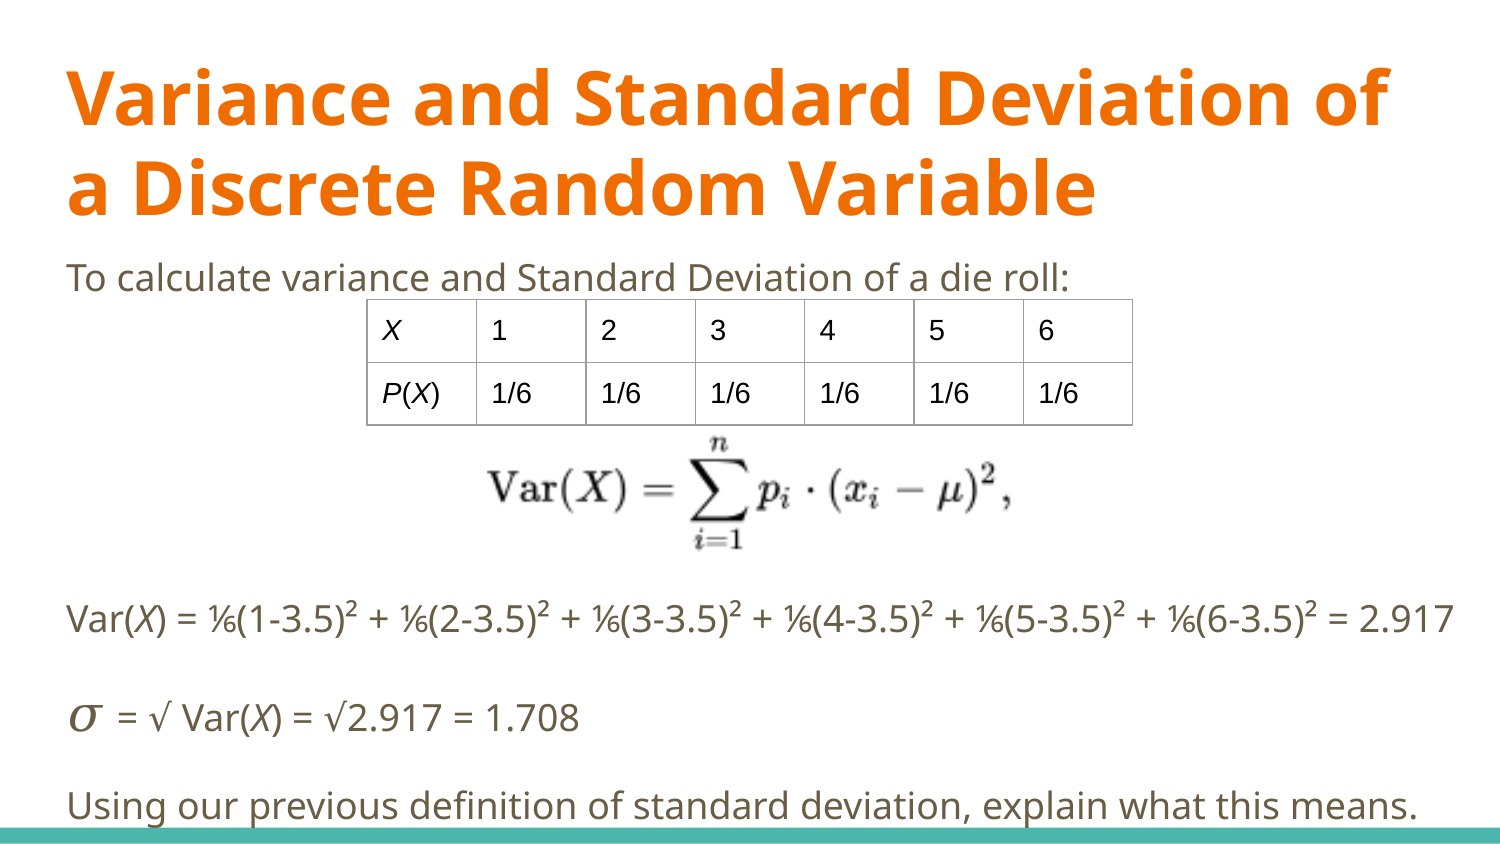

# Variance and Standard Deviation of a Discrete Random Variable
To calculate variance and Standard Deviation of a die roll:
Var(X) = ⅙(1-3.5)² + ⅙(2-3.5)² + ⅙(3-3.5)² + ⅙(4-3.5)² + ⅙(5-3.5)² + ⅙(6-3.5)² = 2.917
𝜎 = √ Var(X) = √2.917 = 1.708
Using our previous definition of standard deviation, explain what this means.
| X | 1 | 2 | 3 | 4 | 5 | 6 |
| --- | --- | --- | --- | --- | --- | --- |
| P(X) | 1/6 | 1/6 | 1/6 | 1/6 | 1/6 | 1/6 |